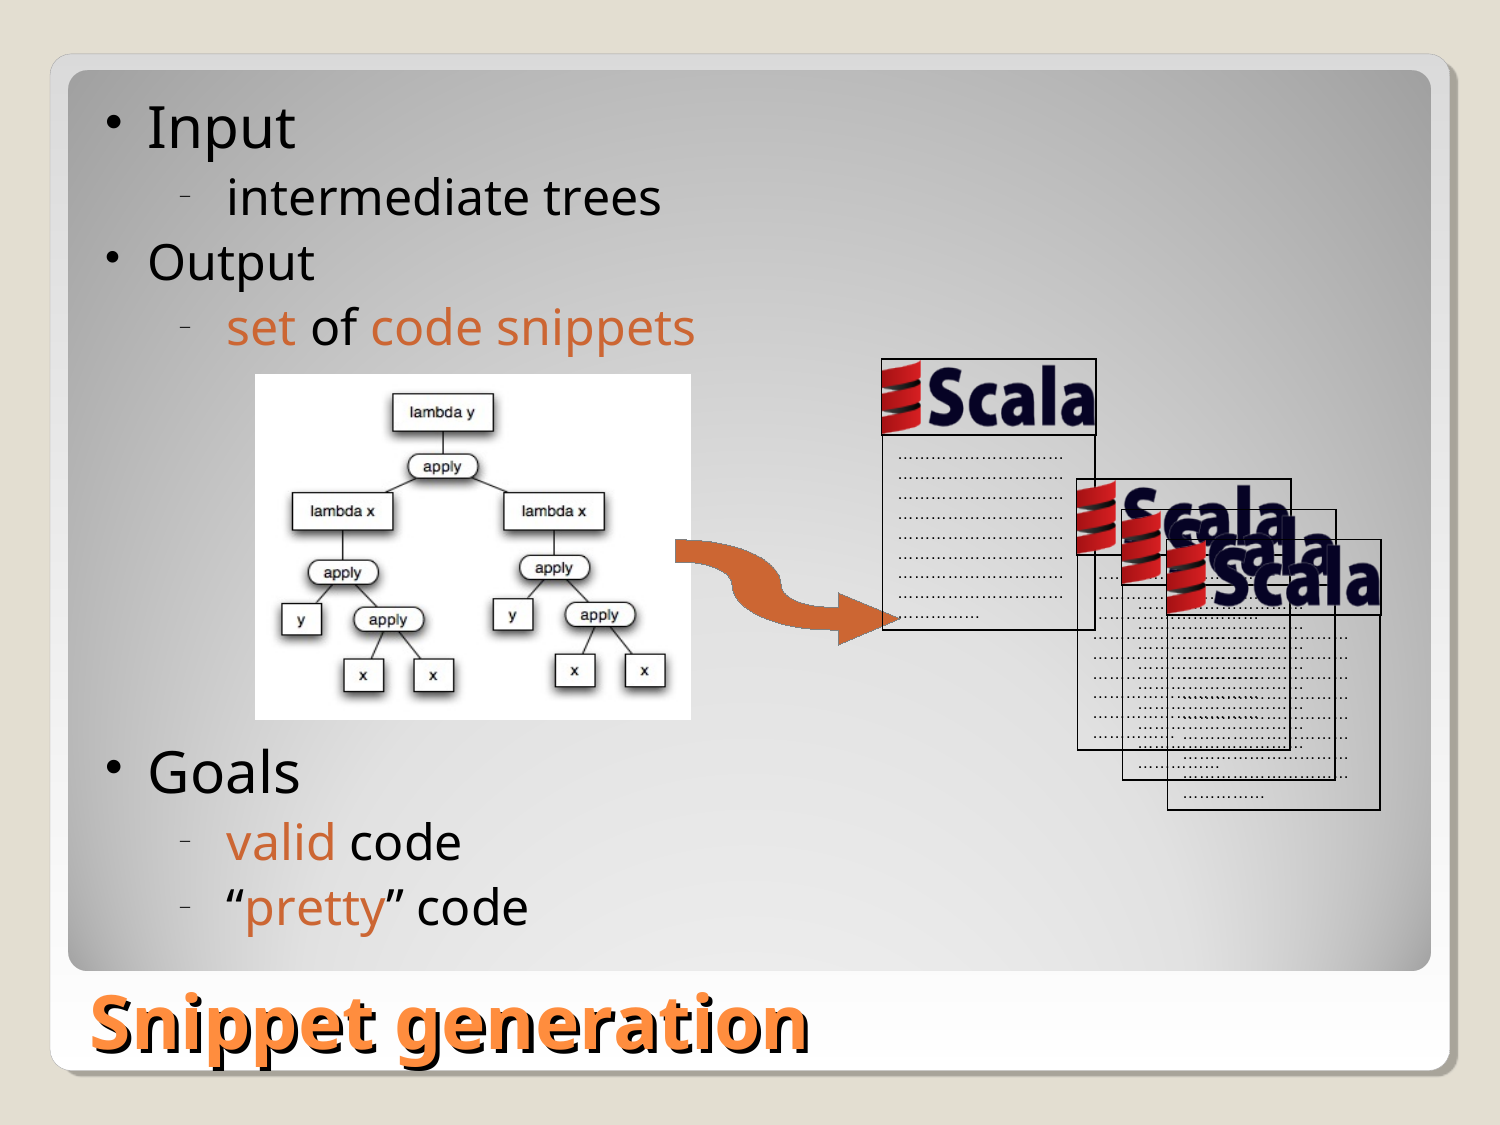

Input
intermediate trees
Output
set of code snippets
…………………………………………………………………………………………………………………………………………………………………………………………………………………………………
…………………………………………………………………………………………………………………………………………………………………………………………………………………………………
…………………………………………………………………………………………………………………………………………………………………………………………………………………………………
…………………………………………………………………………………………………………………………………………………………………………………………………………………………………
Goals
valid code
“pretty” code
Snippet generation